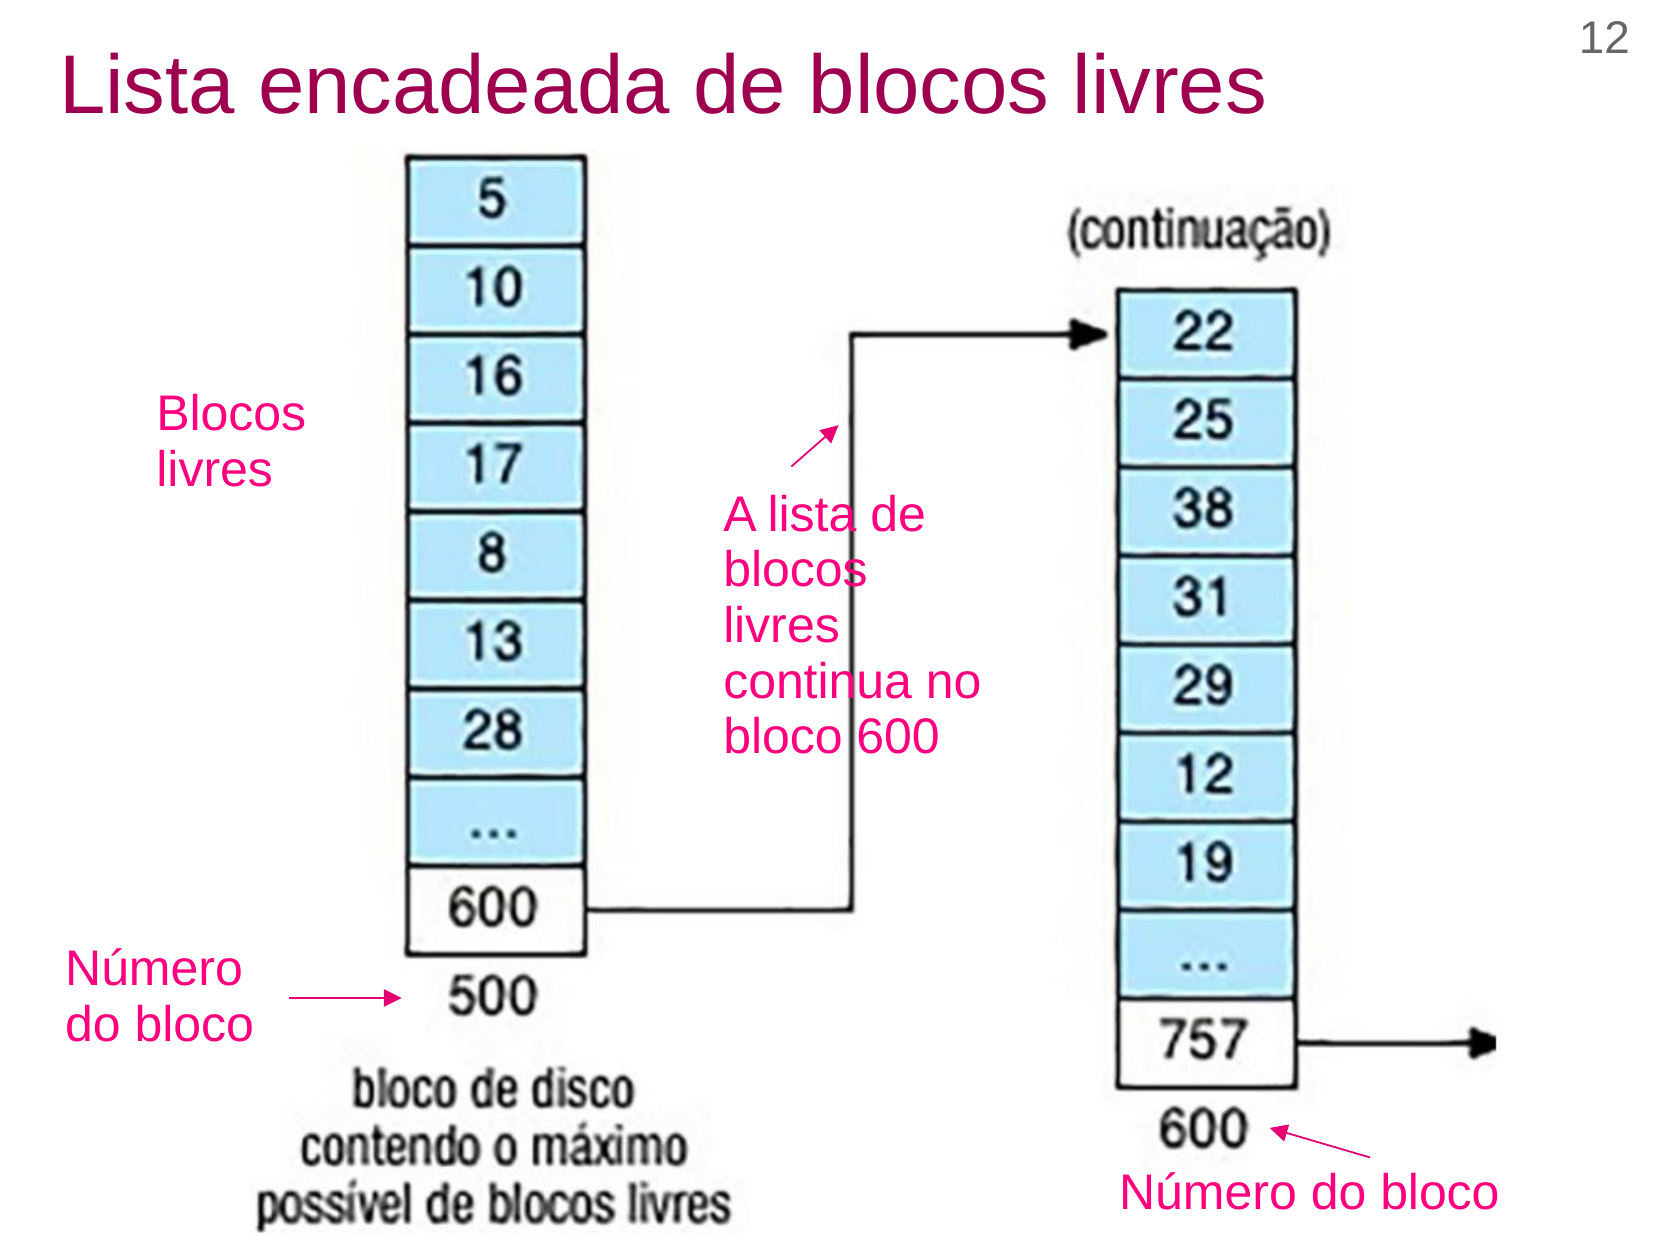

12
# Lista encadeada de blocos livres
Blocos livres
A lista de blocos livres continua no bloco 600
Número do bloco
Número do bloco